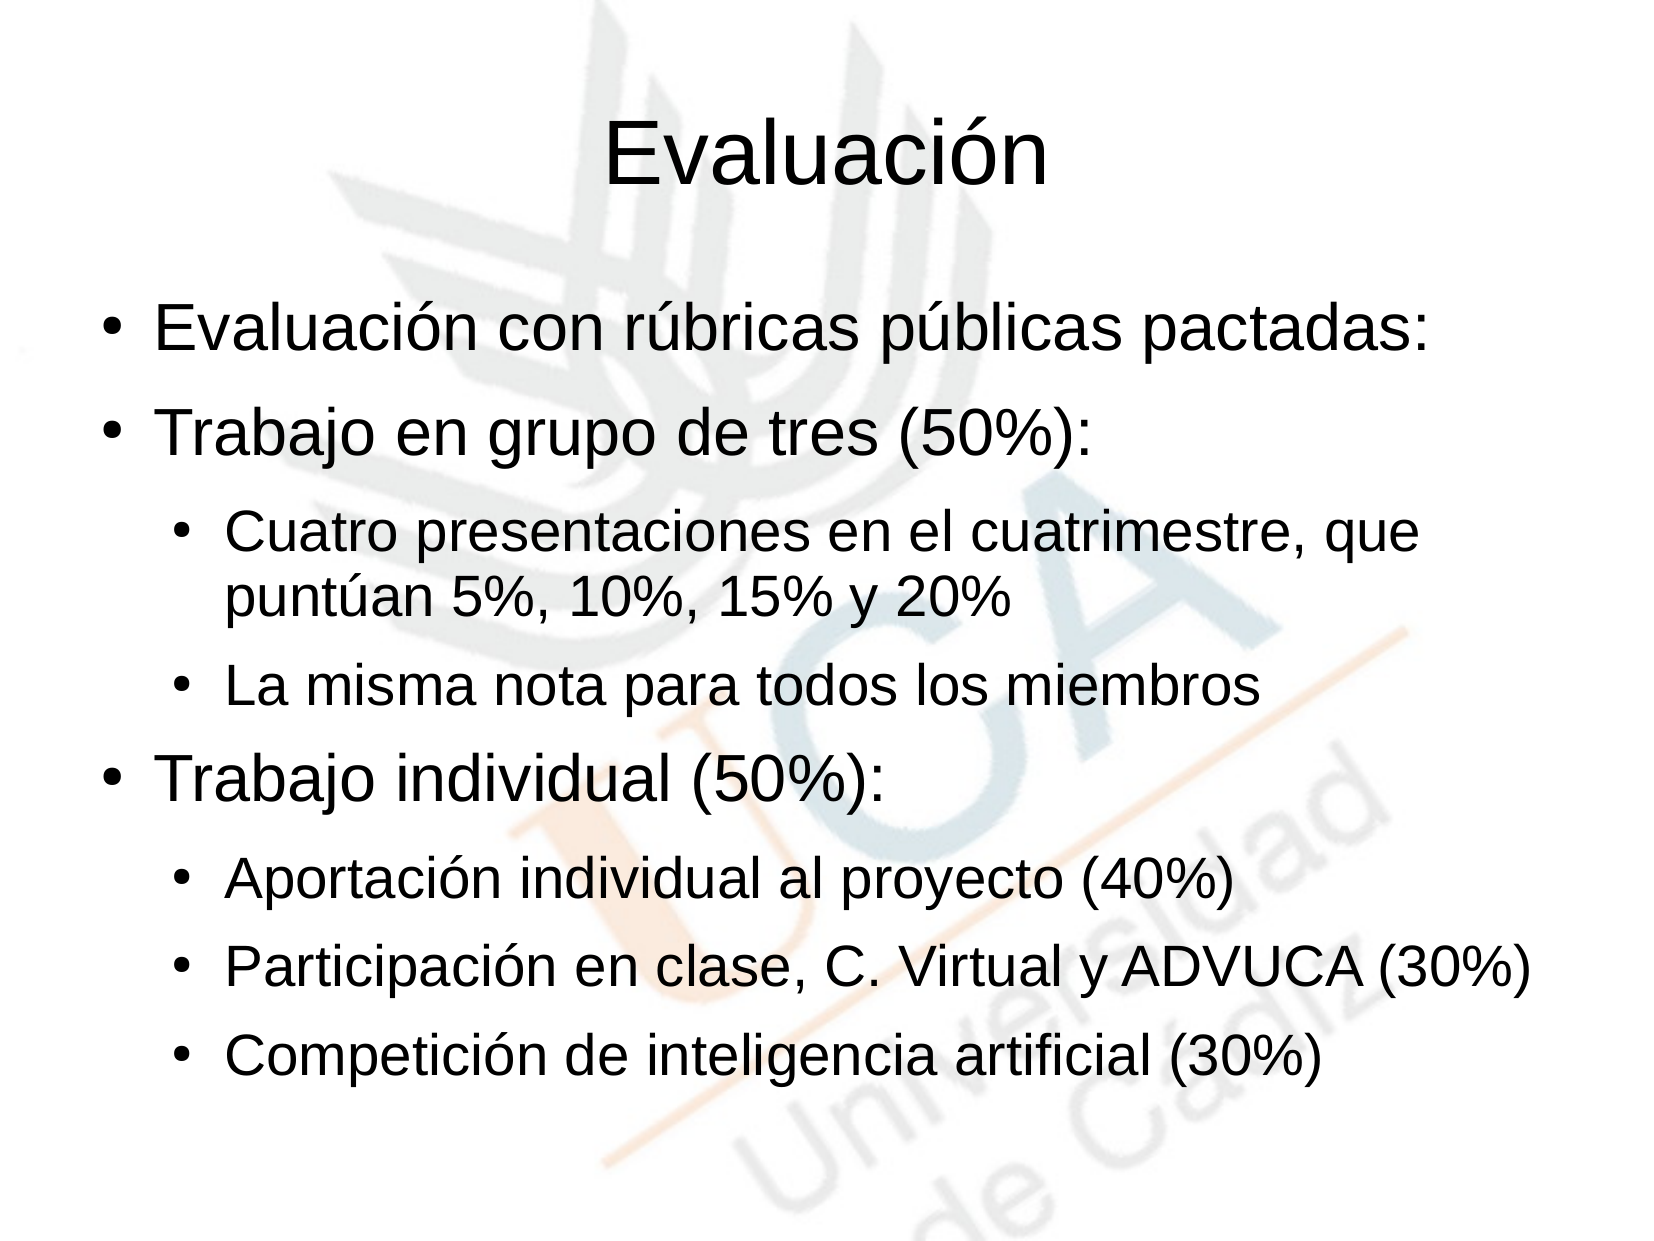

# Evaluación
Evaluación con rúbricas públicas pactadas:
Trabajo en grupo de tres (50%):
Cuatro presentaciones en el cuatrimestre, que puntúan 5%, 10%, 15% y 20%
La misma nota para todos los miembros
Trabajo individual (50%):
Aportación individual al proyecto (40%)
Participación en clase, C. Virtual y ADVUCA (30%)
Competición de inteligencia artificial (30%)